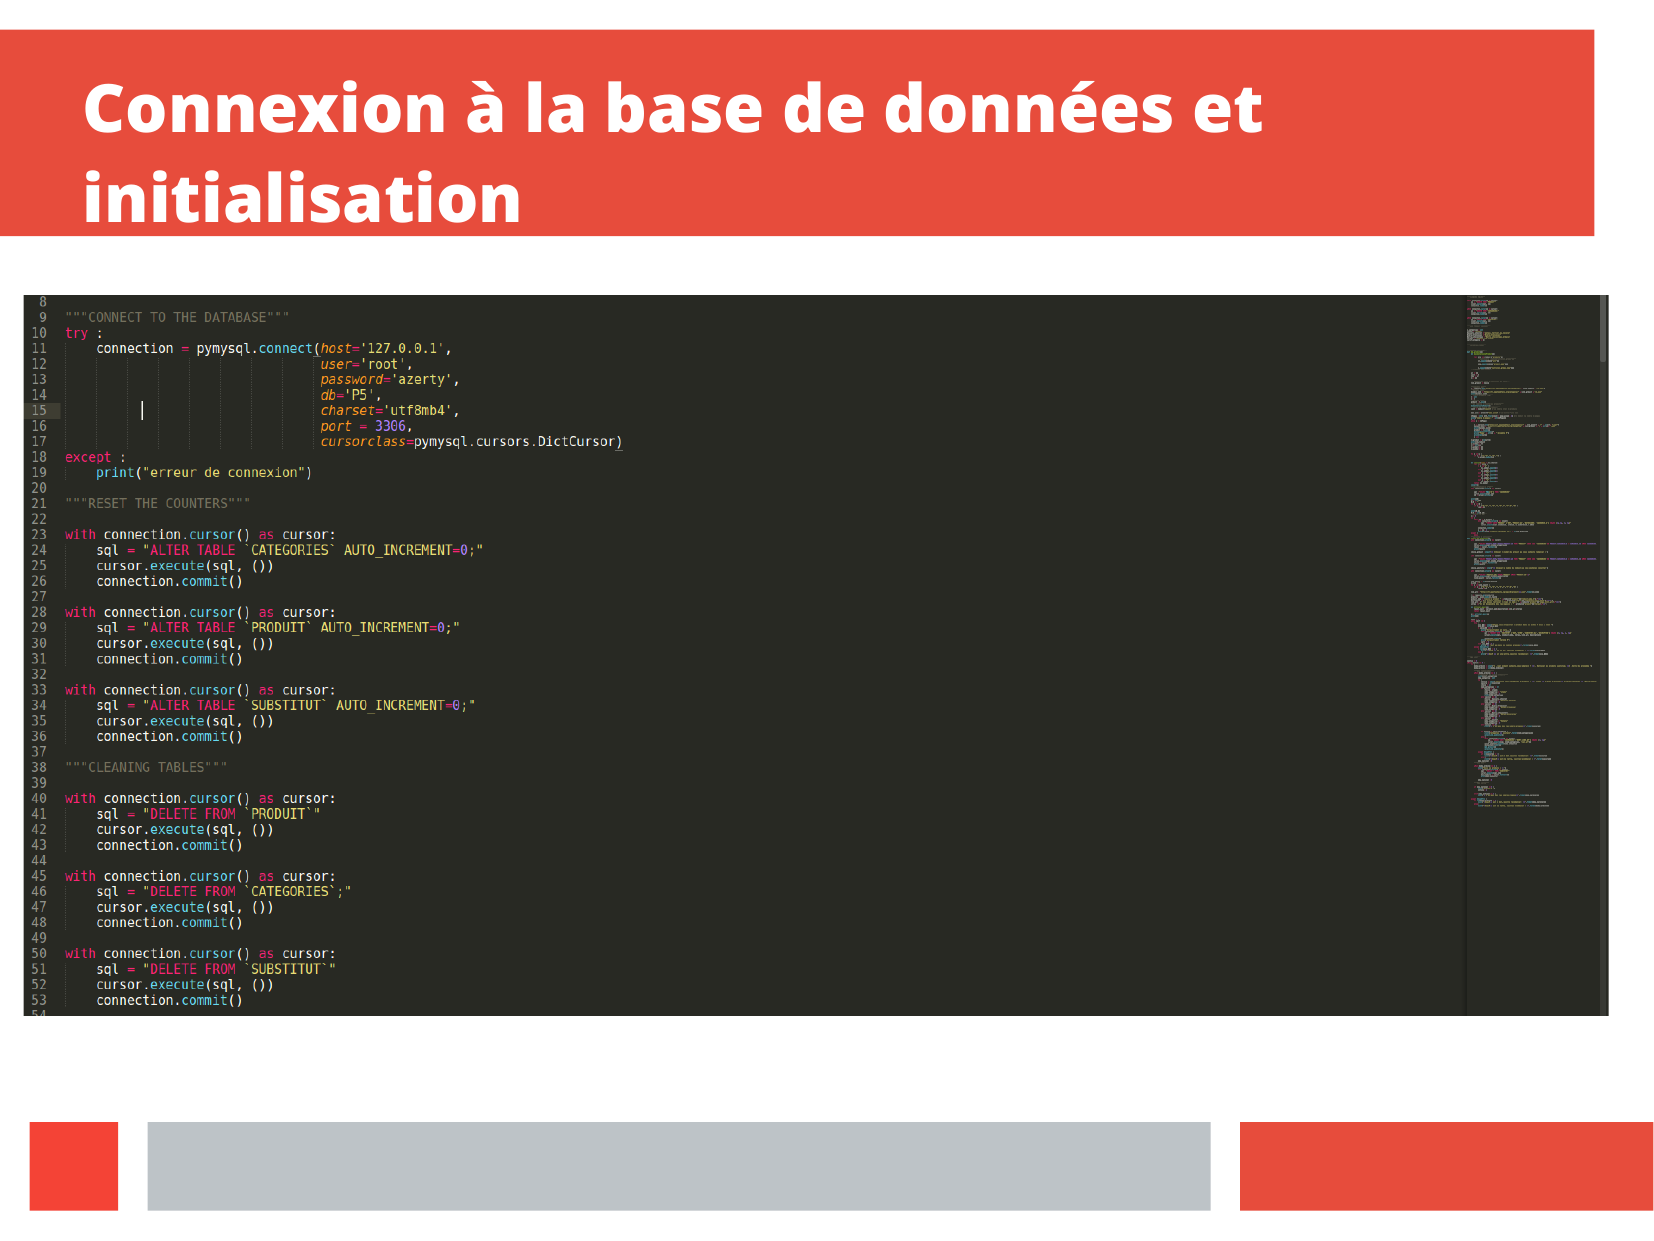

# Connexion à la base de données et initialisation